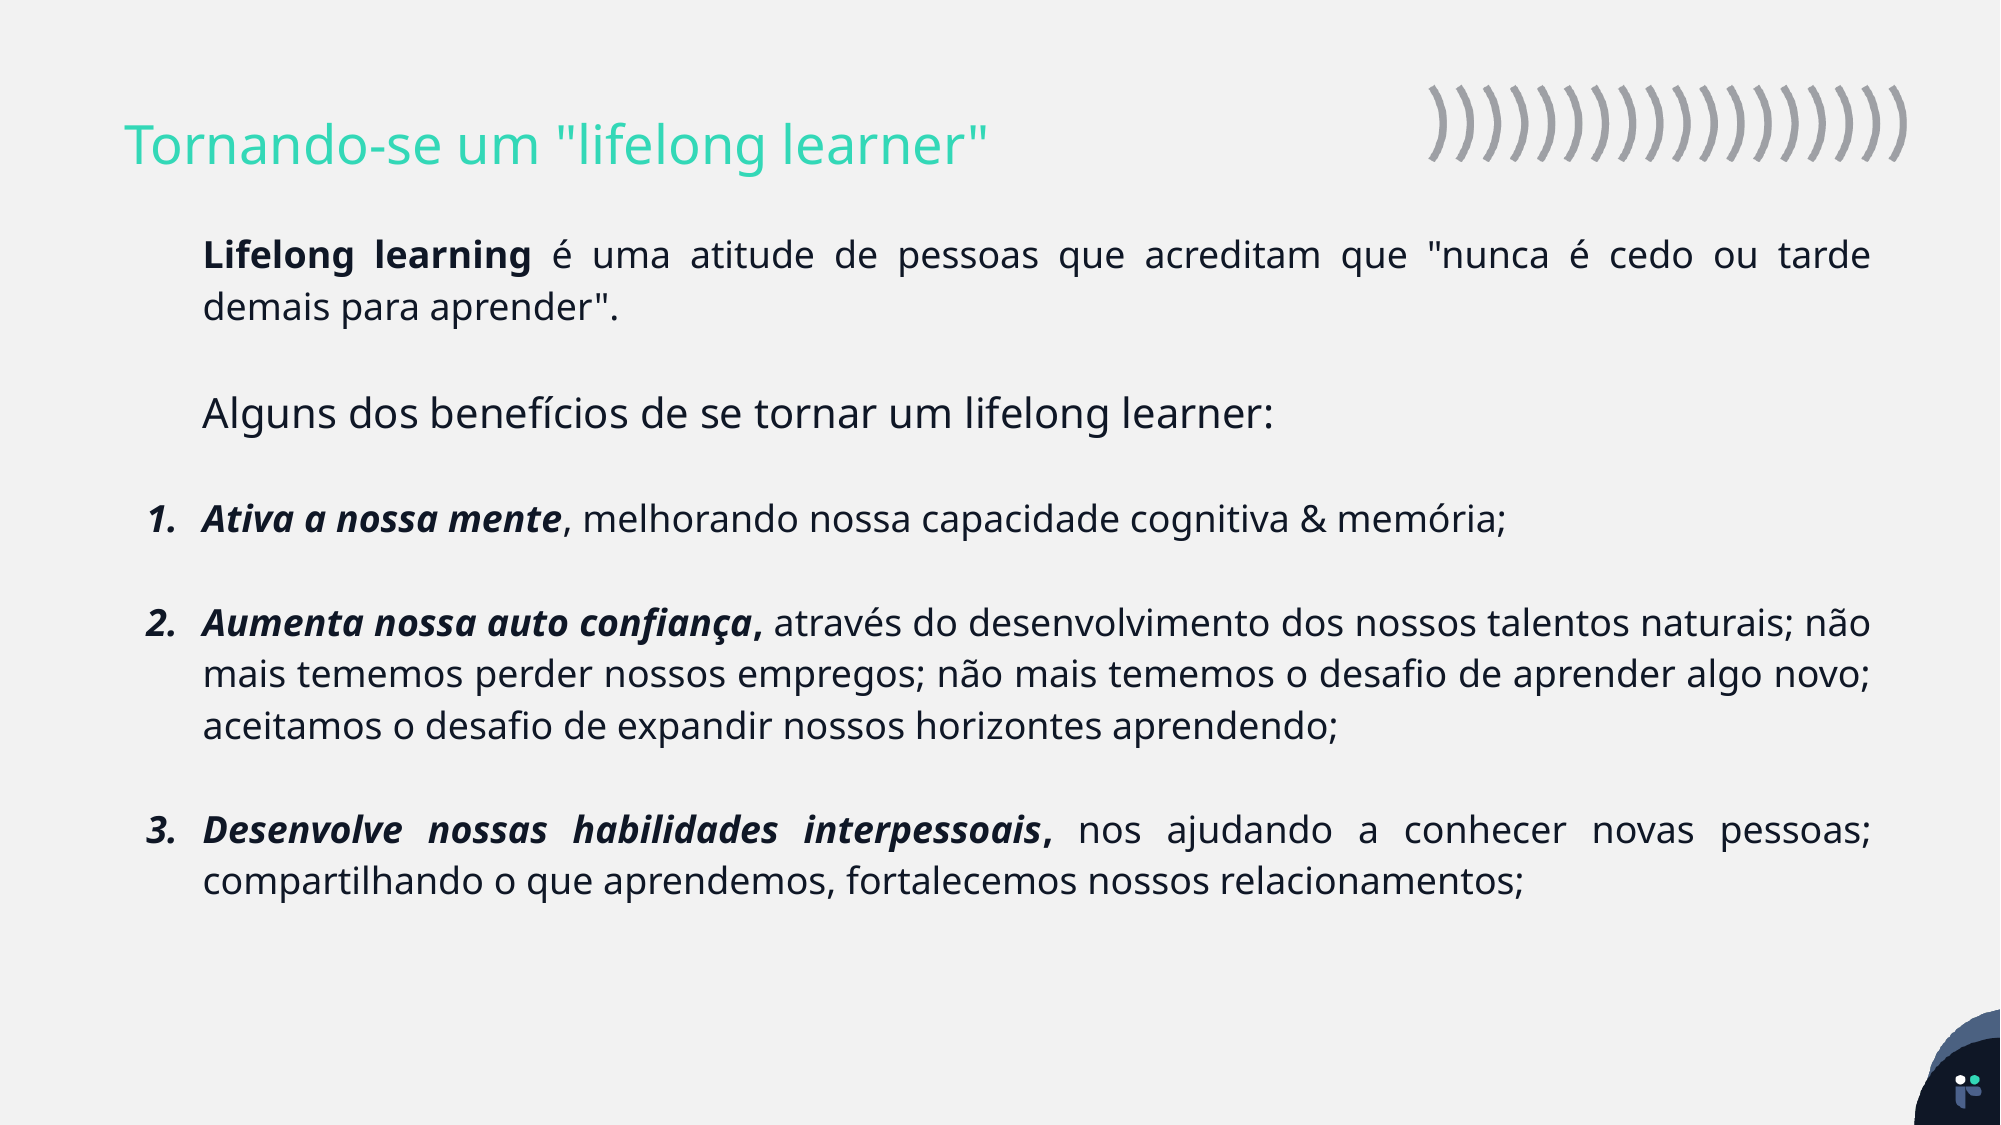

Tornando-se um "lifelong learner"
Lifelong learning é uma atitude de pessoas que acreditam que "nunca é cedo ou tarde demais para aprender".
Alguns dos benefícios de se tornar um lifelong learner:
Ativa a nossa mente, melhorando nossa capacidade cognitiva & memória;
Aumenta nossa auto confiança, através do desenvolvimento dos nossos talentos naturais; não mais tememos perder nossos empregos; não mais tememos o desafio de aprender algo novo; aceitamos o desafio de expandir nossos horizontes aprendendo;
Desenvolve nossas habilidades interpessoais, nos ajudando a conhecer novas pessoas; compartilhando o que aprendemos, fortalecemos nossos relacionamentos;